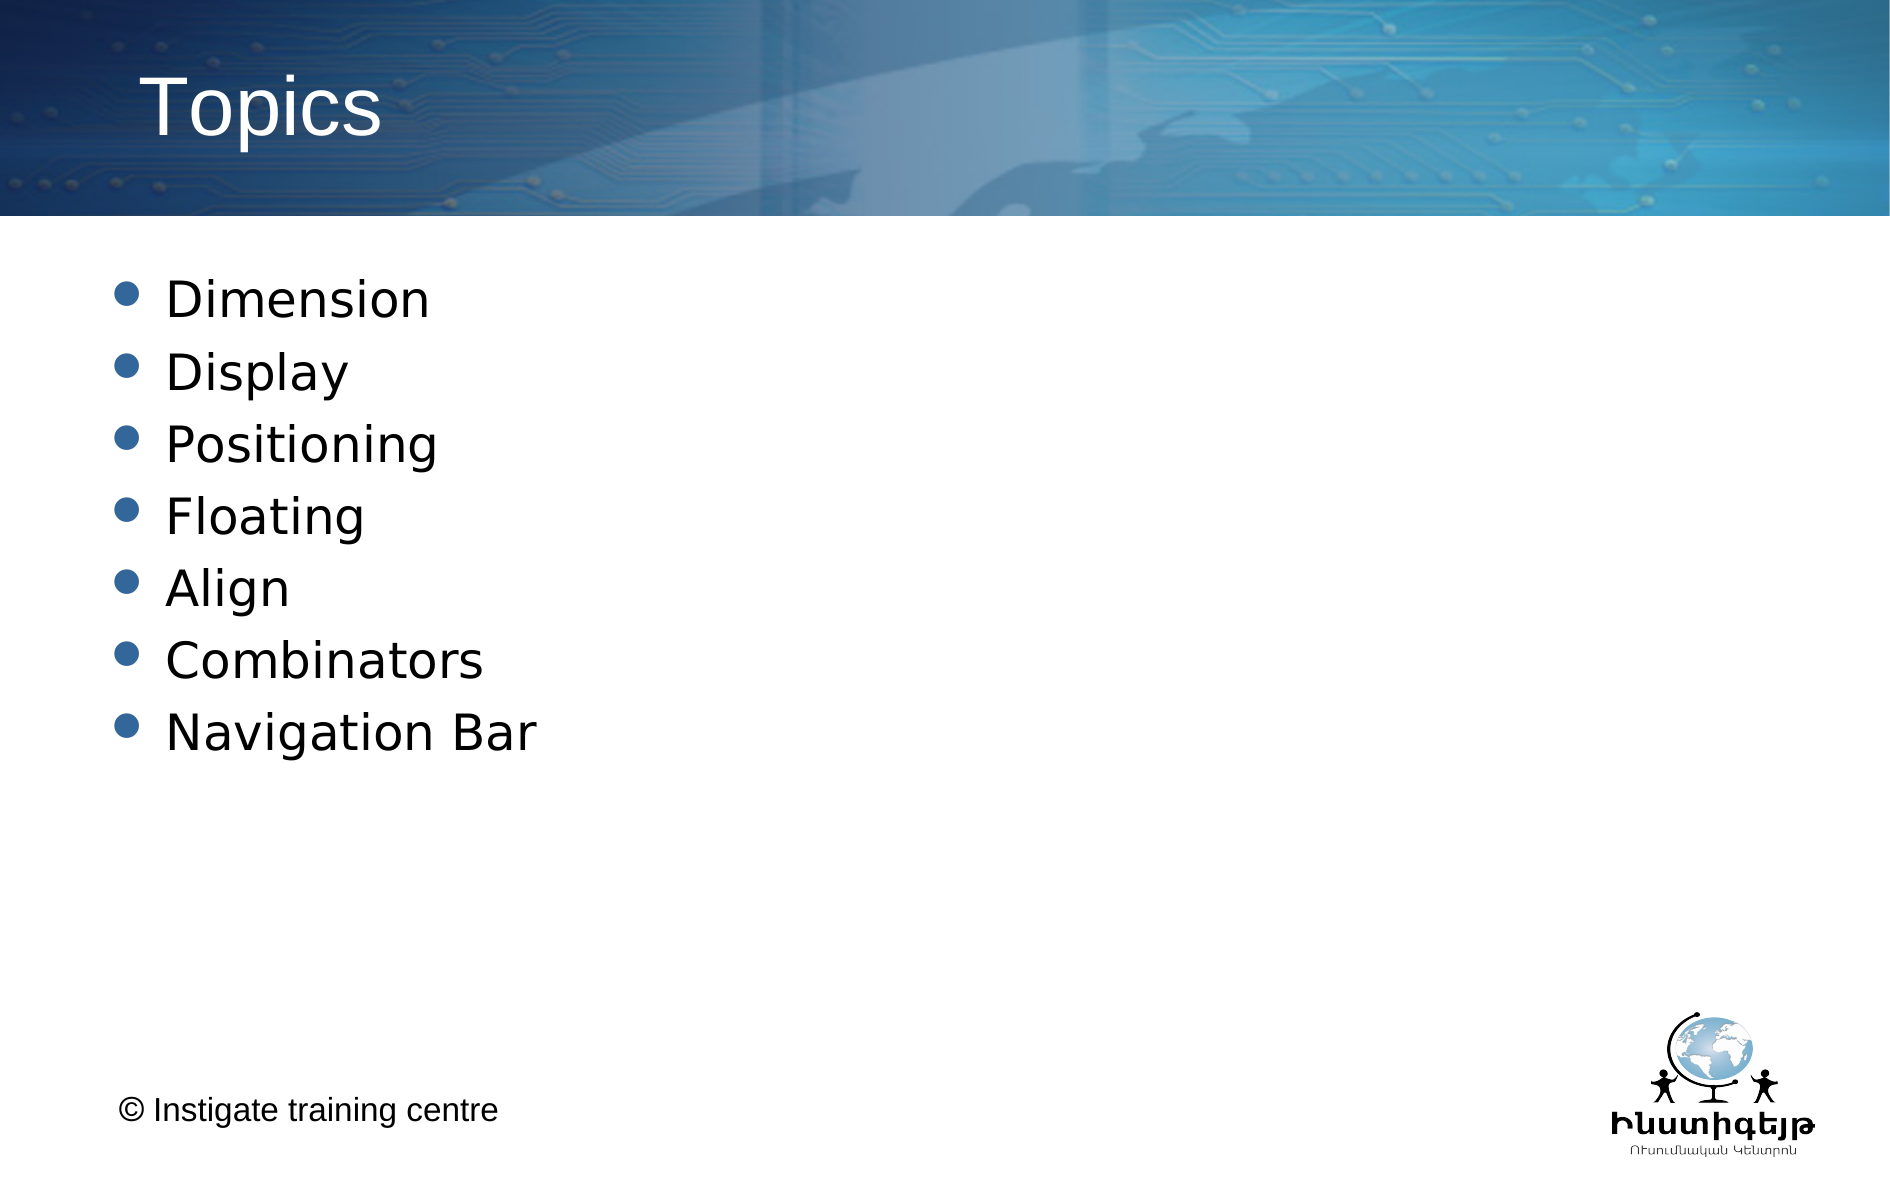

Topics
# Dimension
Display
Positioning
Floating
Align
Combinators
Navigation Bar